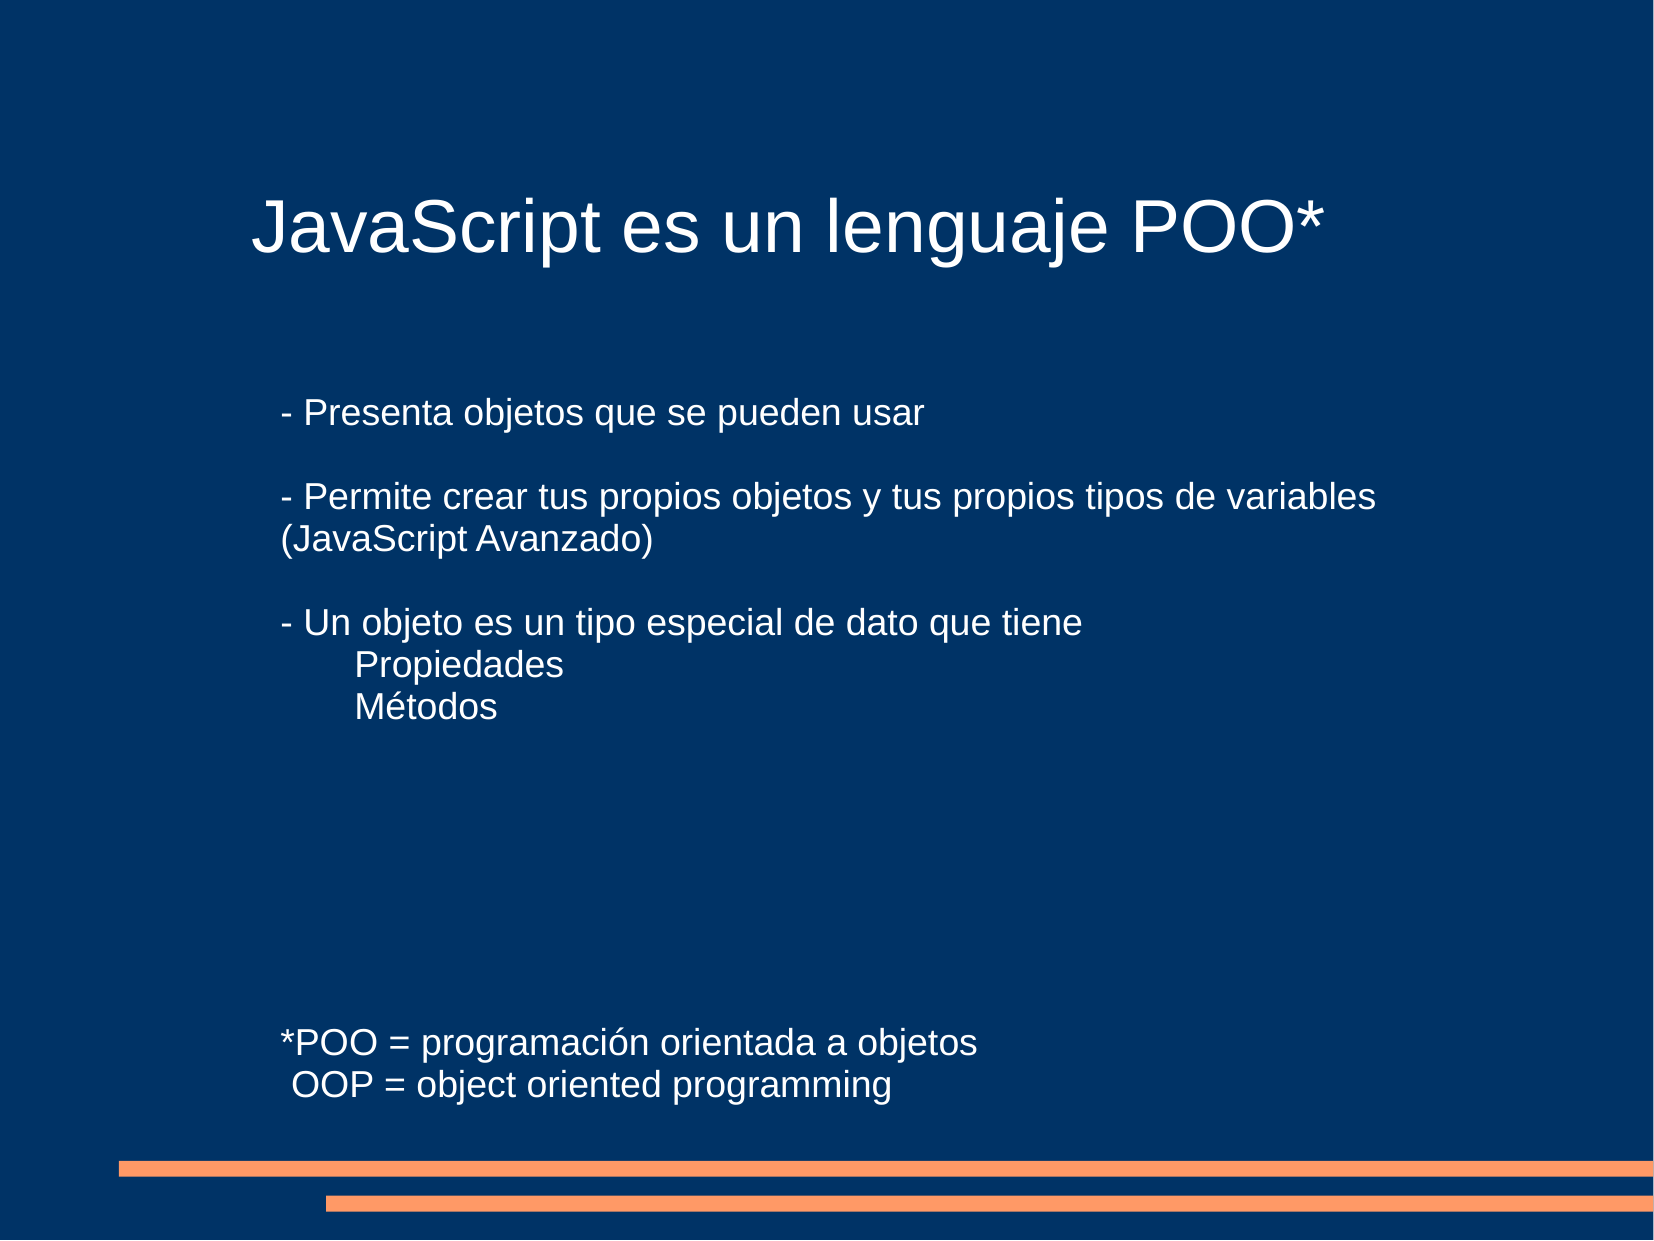

JavaScript es un lenguaje POO*
- Presenta objetos que se pueden usar
- Permite crear tus propios objetos y tus propios tipos de variables (JavaScript Avanzado)
- Un objeto es un tipo especial de dato que tiene
	Propiedades
	Métodos
*POO = programación orientada a objetos
 OOP = object oriented programming